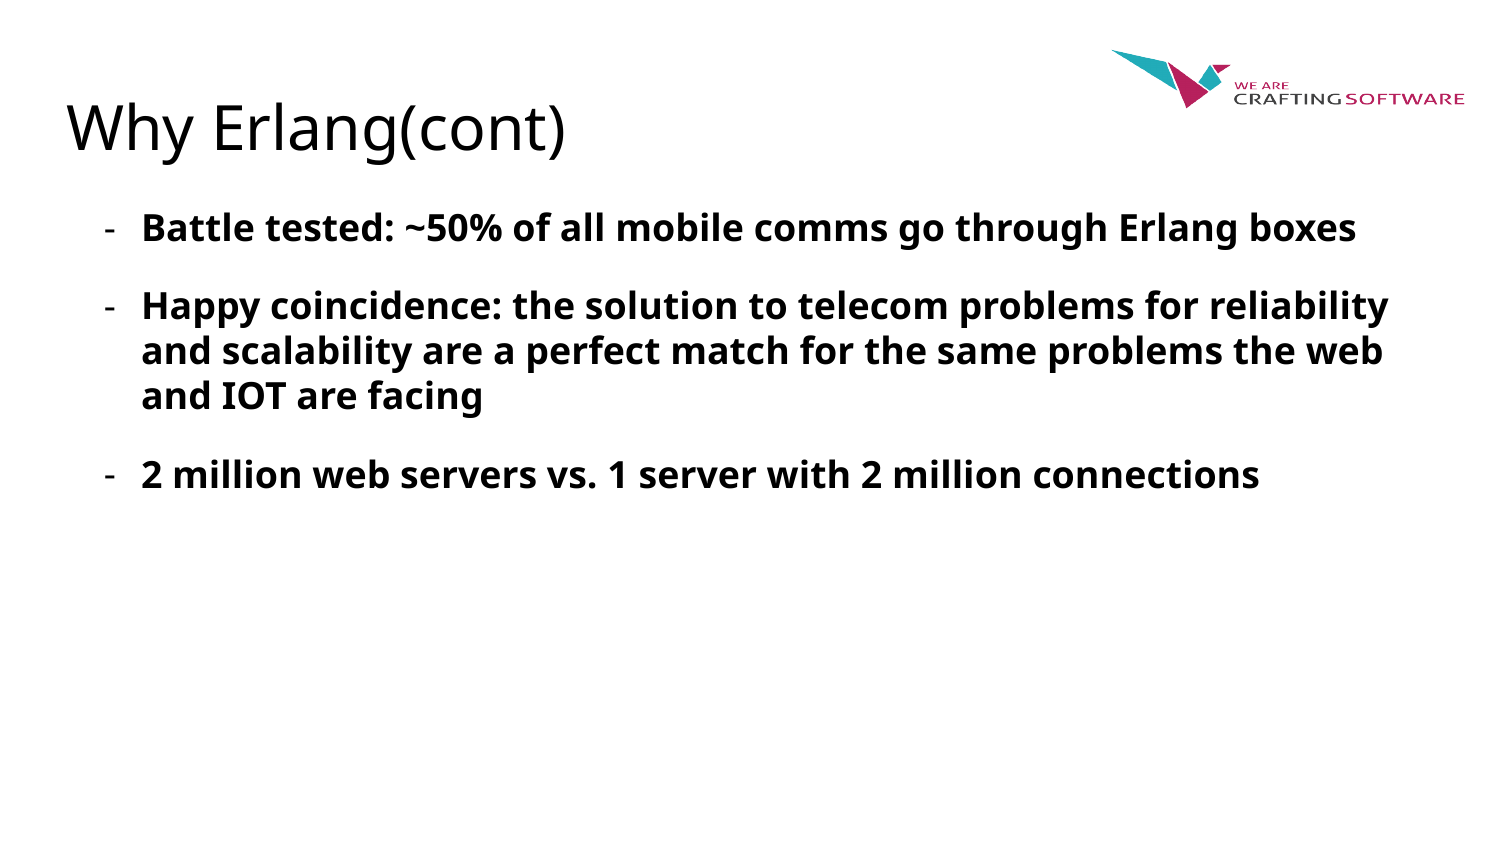

# Why Erlang(cont)
Battle tested: ~50% of all mobile comms go through Erlang boxes
Happy coincidence: the solution to telecom problems for reliability and scalability are a perfect match for the same problems the web and IOT are facing
2 million web servers vs. 1 server with 2 million connections